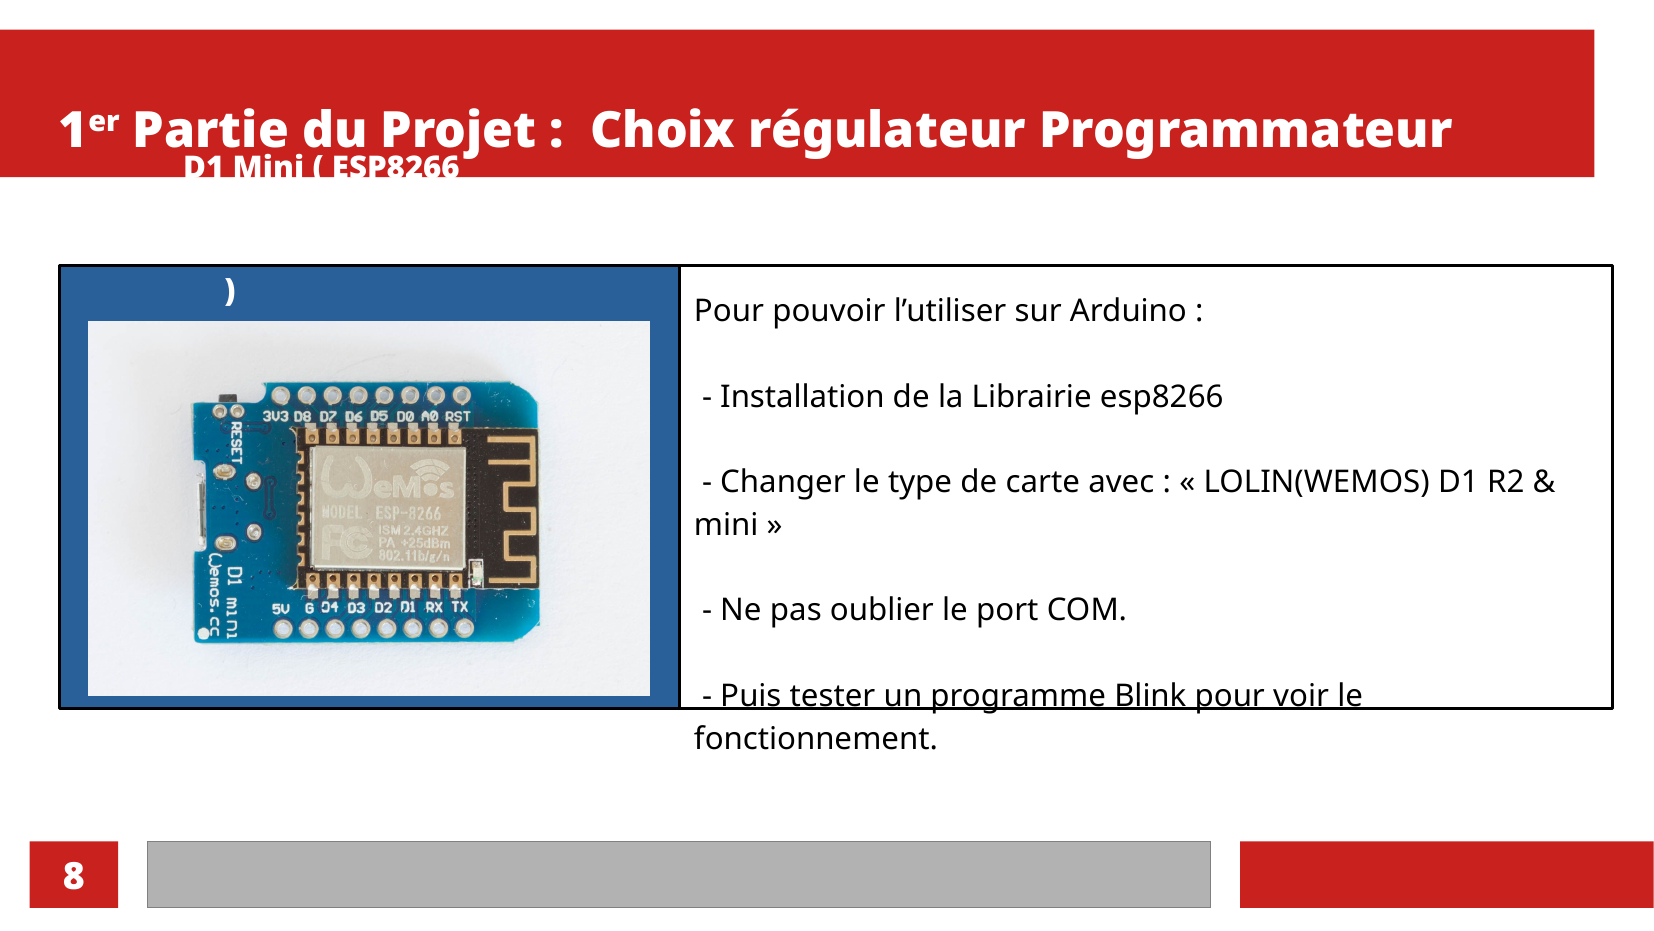

# 1er Partie du Projet : Choix régulateur Programmateur
D1 Mini ( ESP8266 )
D1 Mini ( ESP8266 )
Pour pouvoir l’utiliser sur Arduino :
 - Installation de la Librairie esp8266
 - Changer le type de carte avec : « LOLIN(WEMOS) D1 R2 & mini »
 - Ne pas oublier le port COM.
 - Puis tester un programme Blink pour voir le fonctionnement.
8